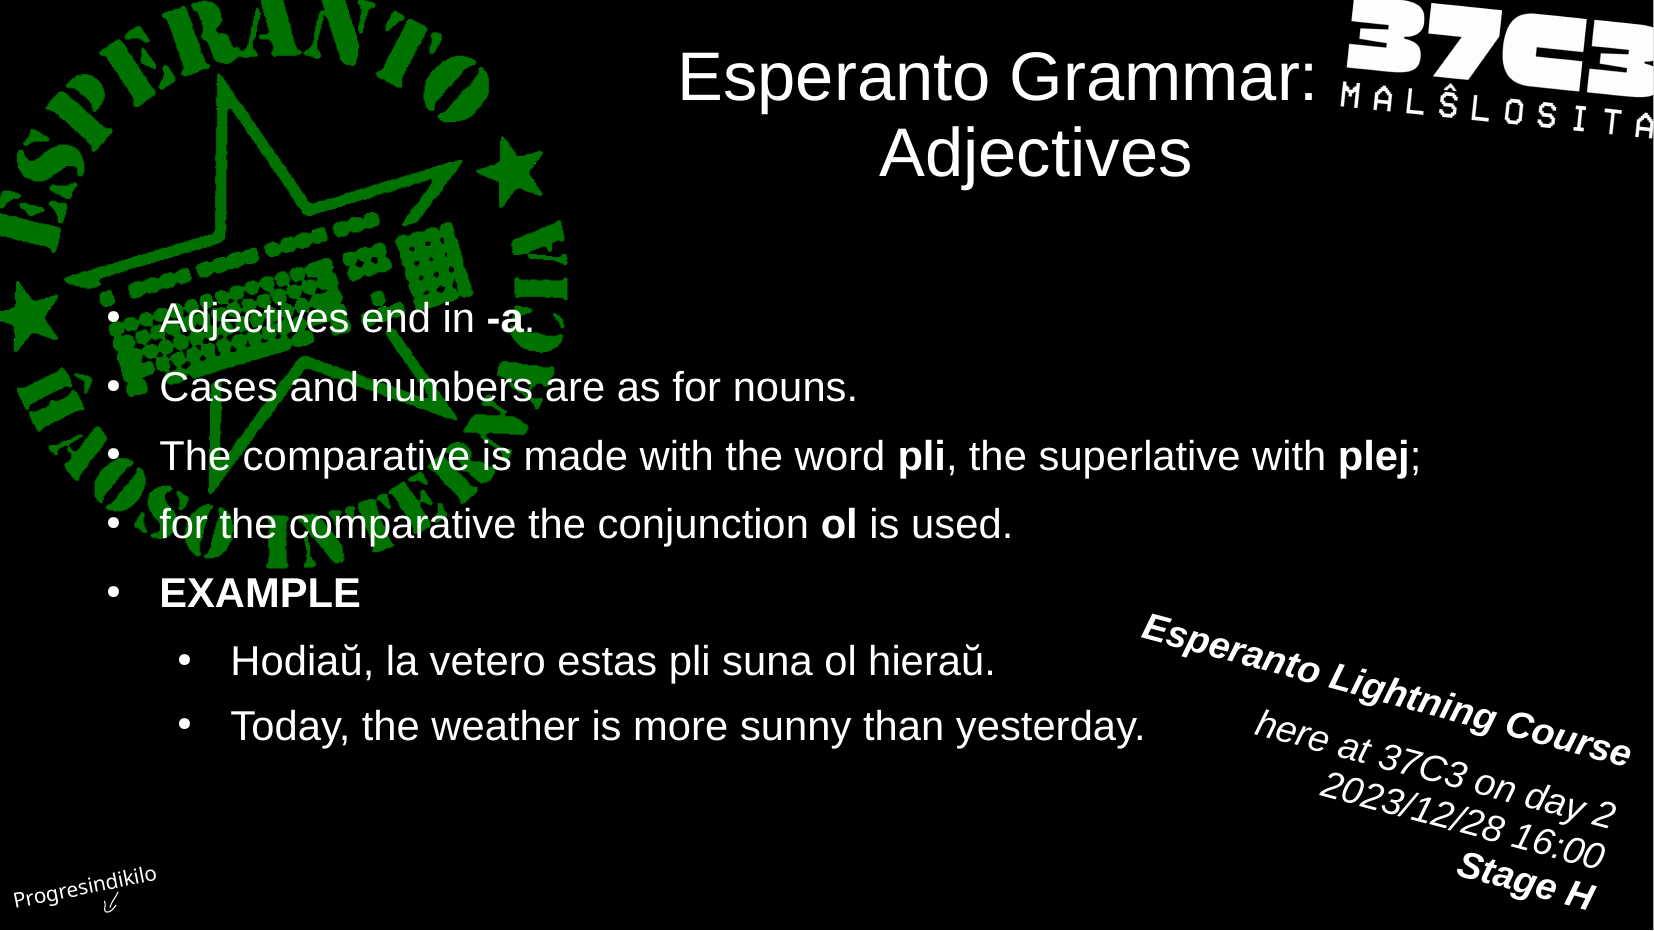

# Esperanto Grammar: Adjectives
Adjectives end in -a.
Cases and numbers are as for nouns.
The comparative is made with the word pli, the superlative with plej;
for the comparative the conjunction ol is used.
EXAMPLE
Hodiaŭ, la vetero estas pli suna ol hieraŭ.
Today, the weather is more sunny than yesterday.
Esperanto Lightning Course
here at 37C3 on day 2
2023/12/28 16:00
Stage H